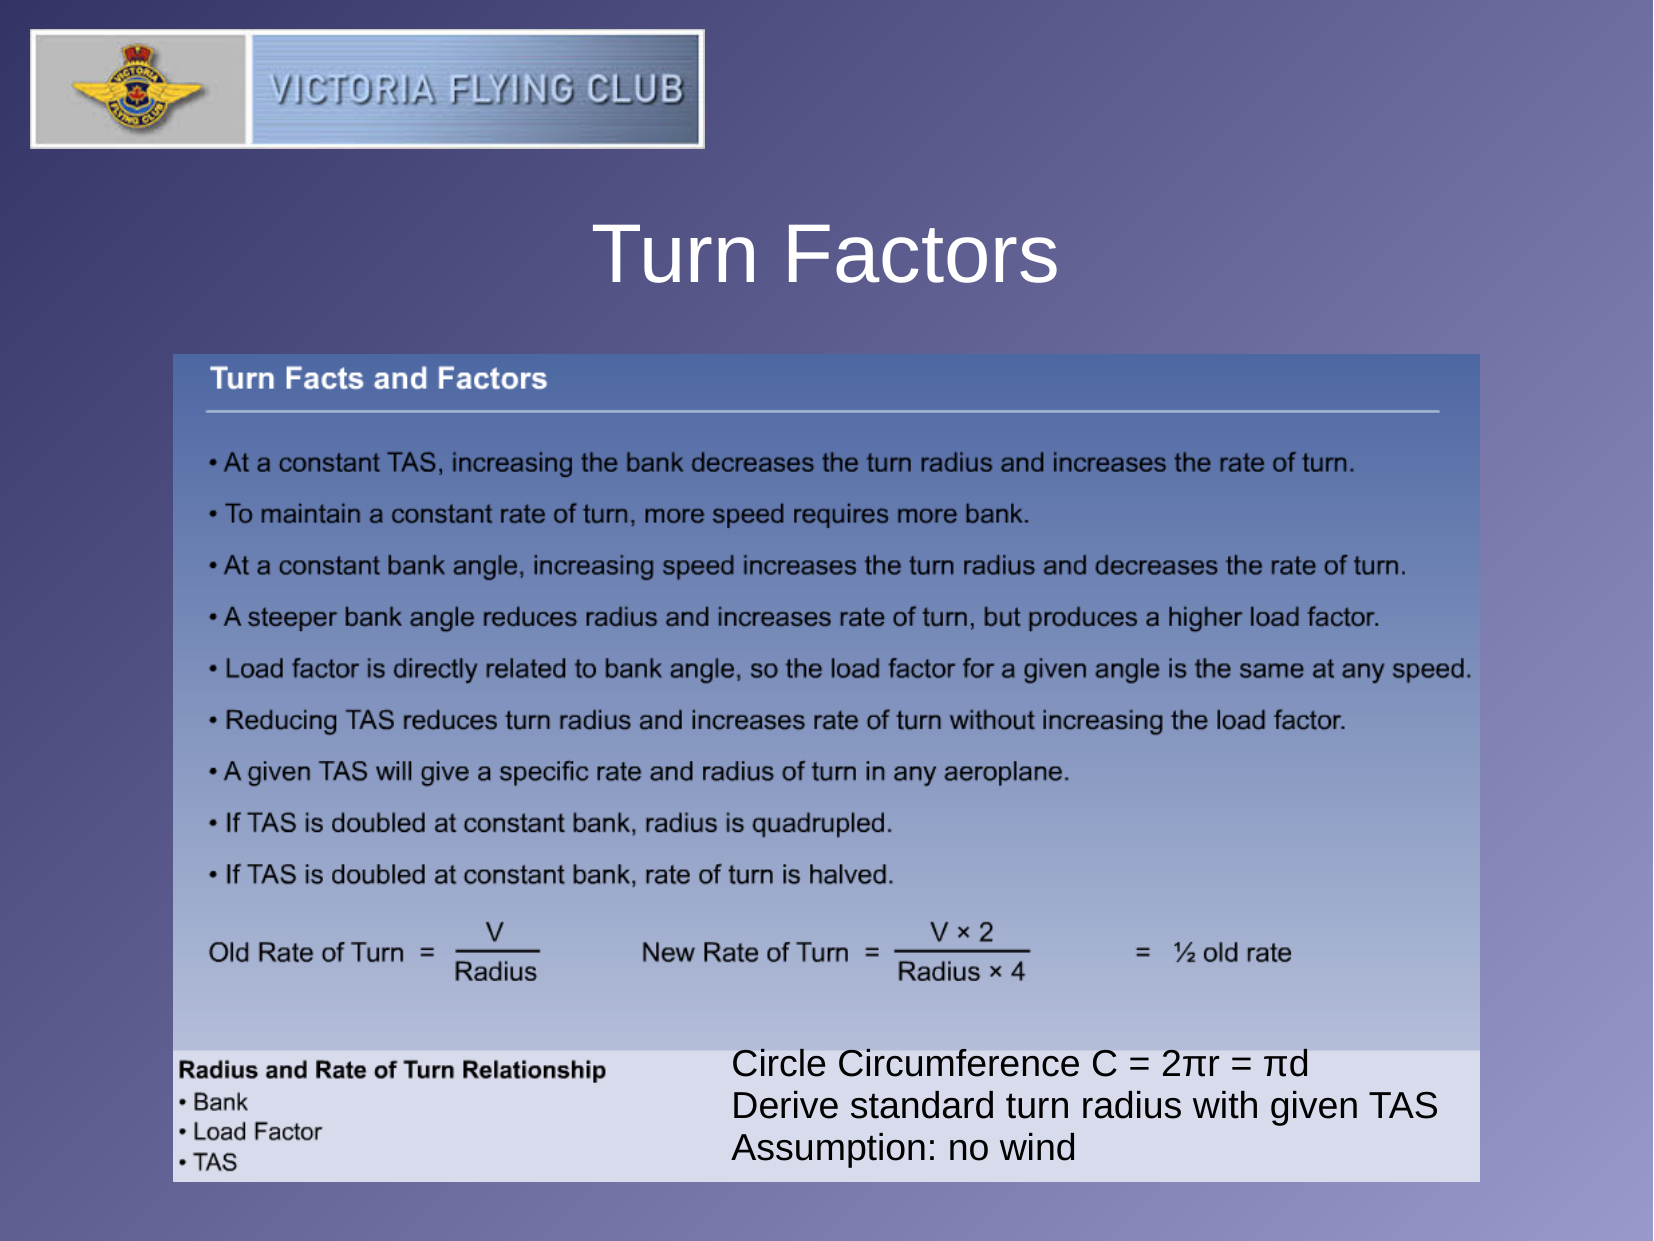

# Turn Factors
Circle Circumference C = 2πr = πd
Derive standard turn radius with given TAS
Assumption: no wind